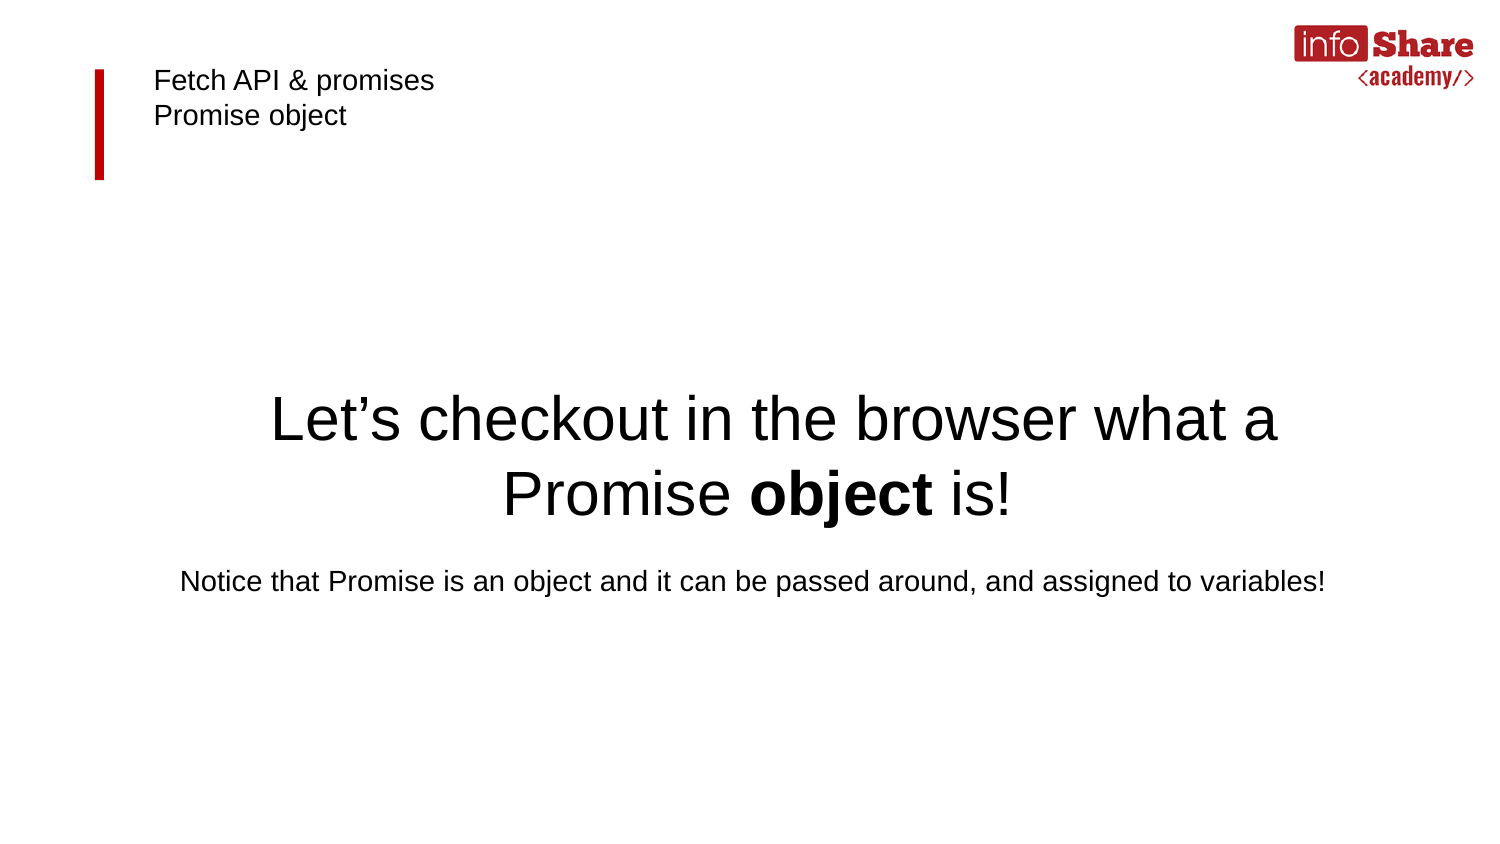

# Fetch API & promises Promise object
 Let’s checkout in the browser what a Promise object is!
Notice that Promise is an object and it can be passed around, and assigned to variables!